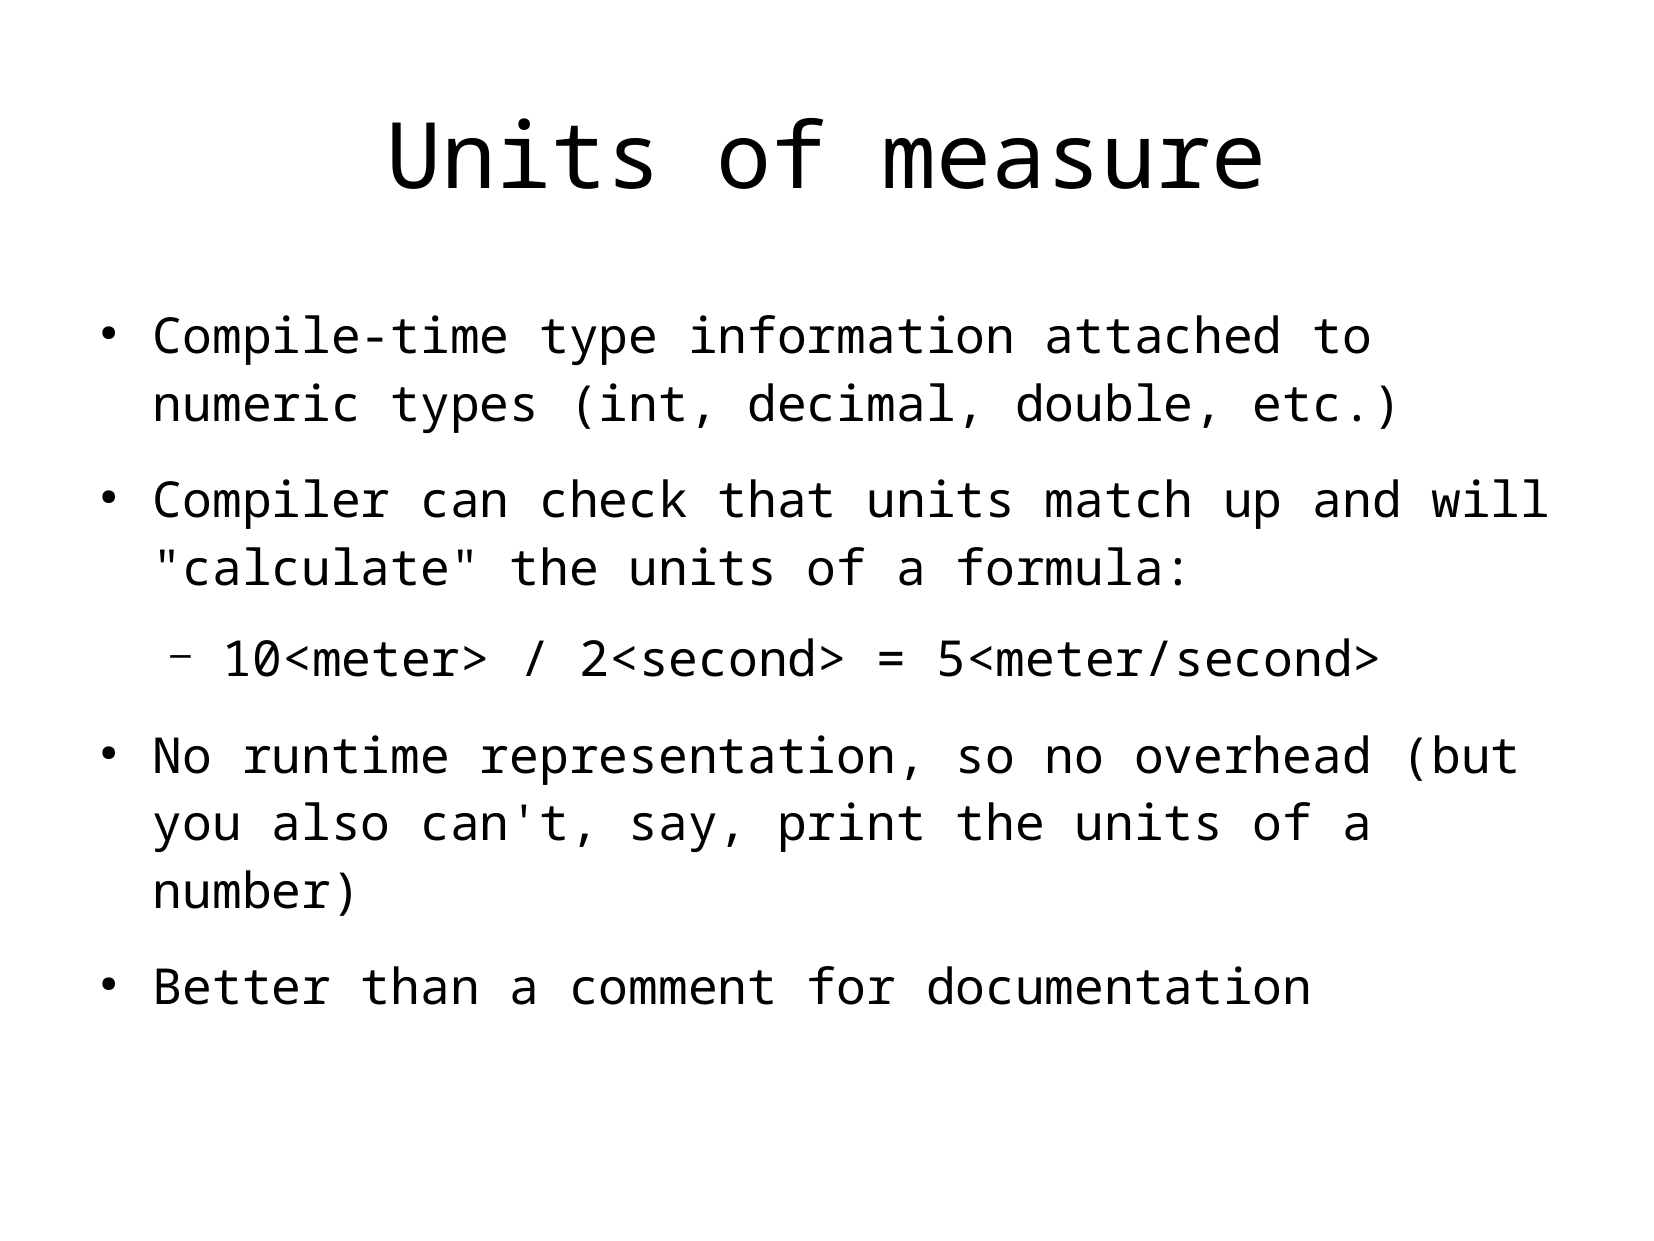

# Units of measure
Compile-time type information attached to numeric types (int, decimal, double, etc.)
Compiler can check that units match up and will "calculate" the units of a formula:
10<meter> / 2<second> = 5<meter/second>
No runtime representation, so no overhead (but you also can't, say, print the units of a number)
Better than a comment for documentation